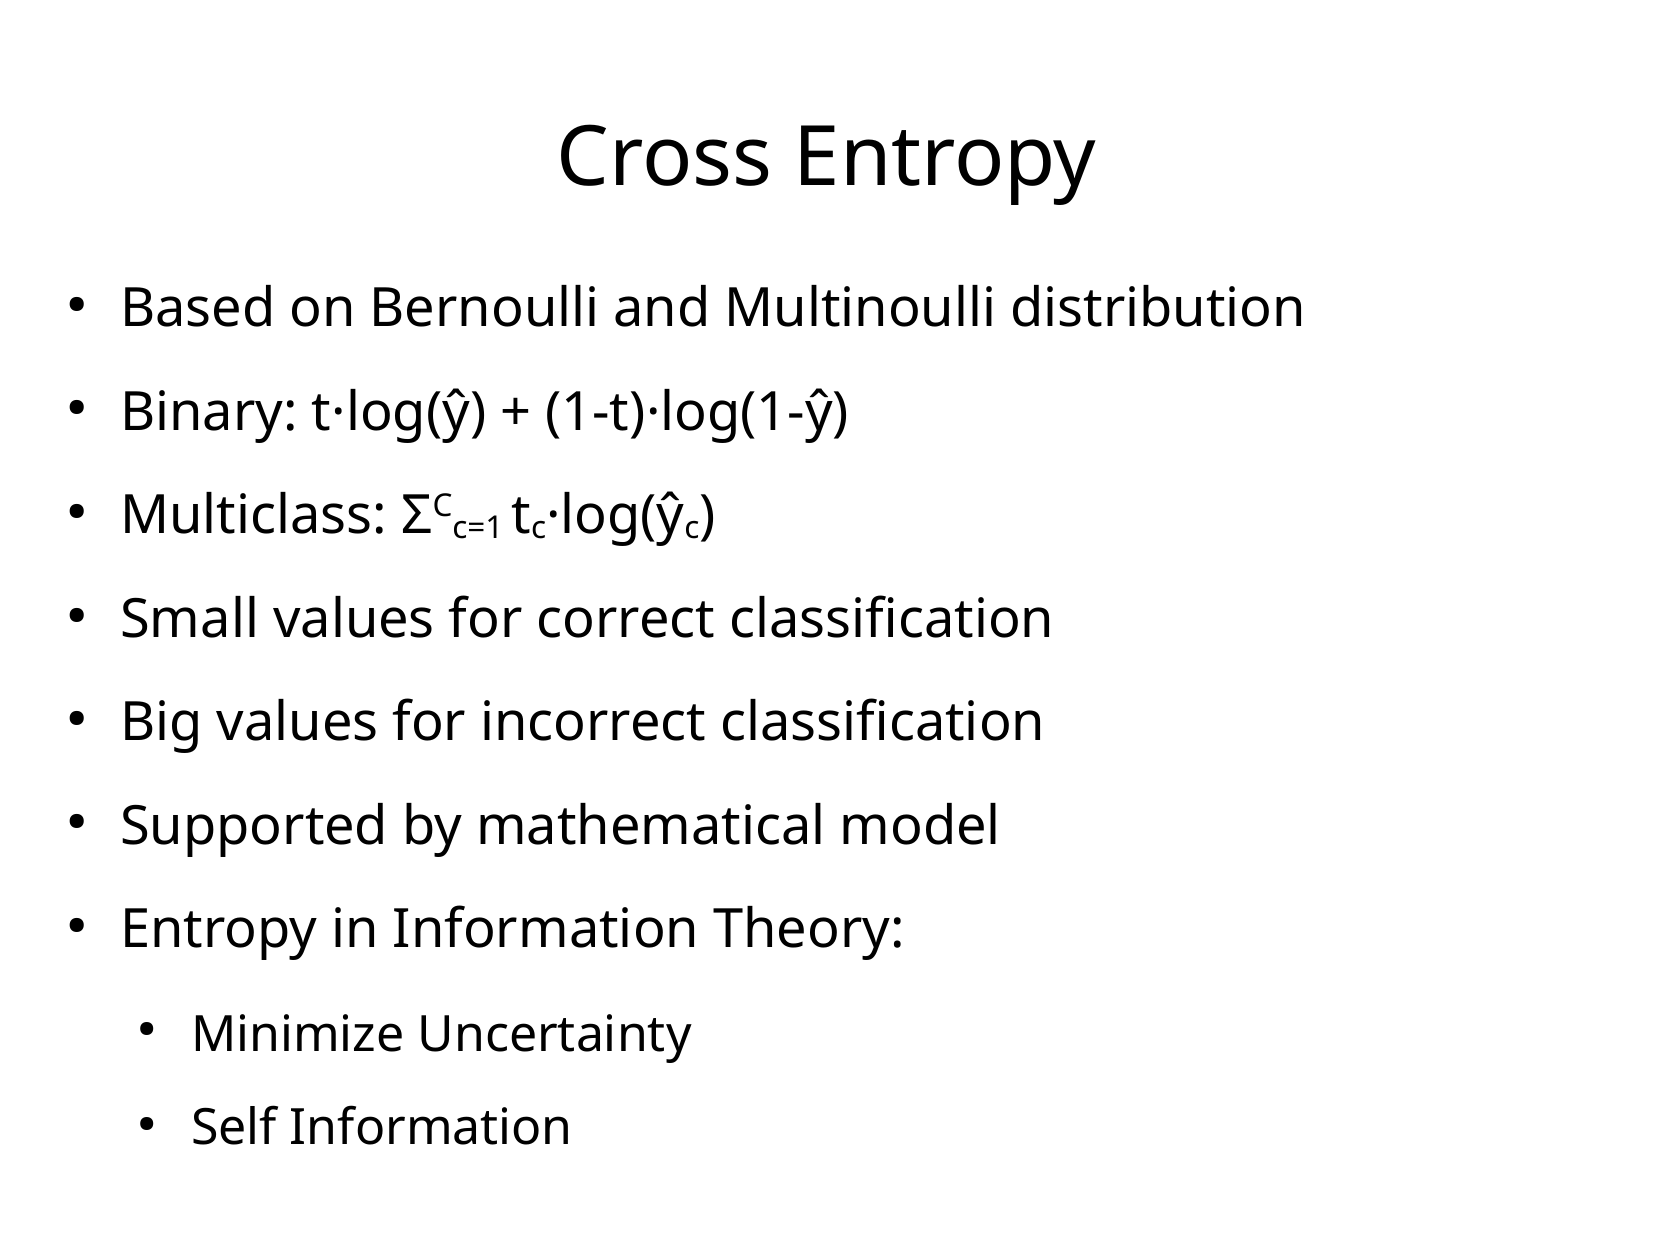

# Cross Entropy
Based on Bernoulli and Multinoulli distribution
Binary: t·log(ŷ) + (1-t)·log(1-ŷ)
Multiclass: ΣCc=1 tc·log(ŷc)
Small values for correct classification
Big values for incorrect classification
Supported by mathematical model
Entropy in Information Theory:
Minimize Uncertainty
Self Information